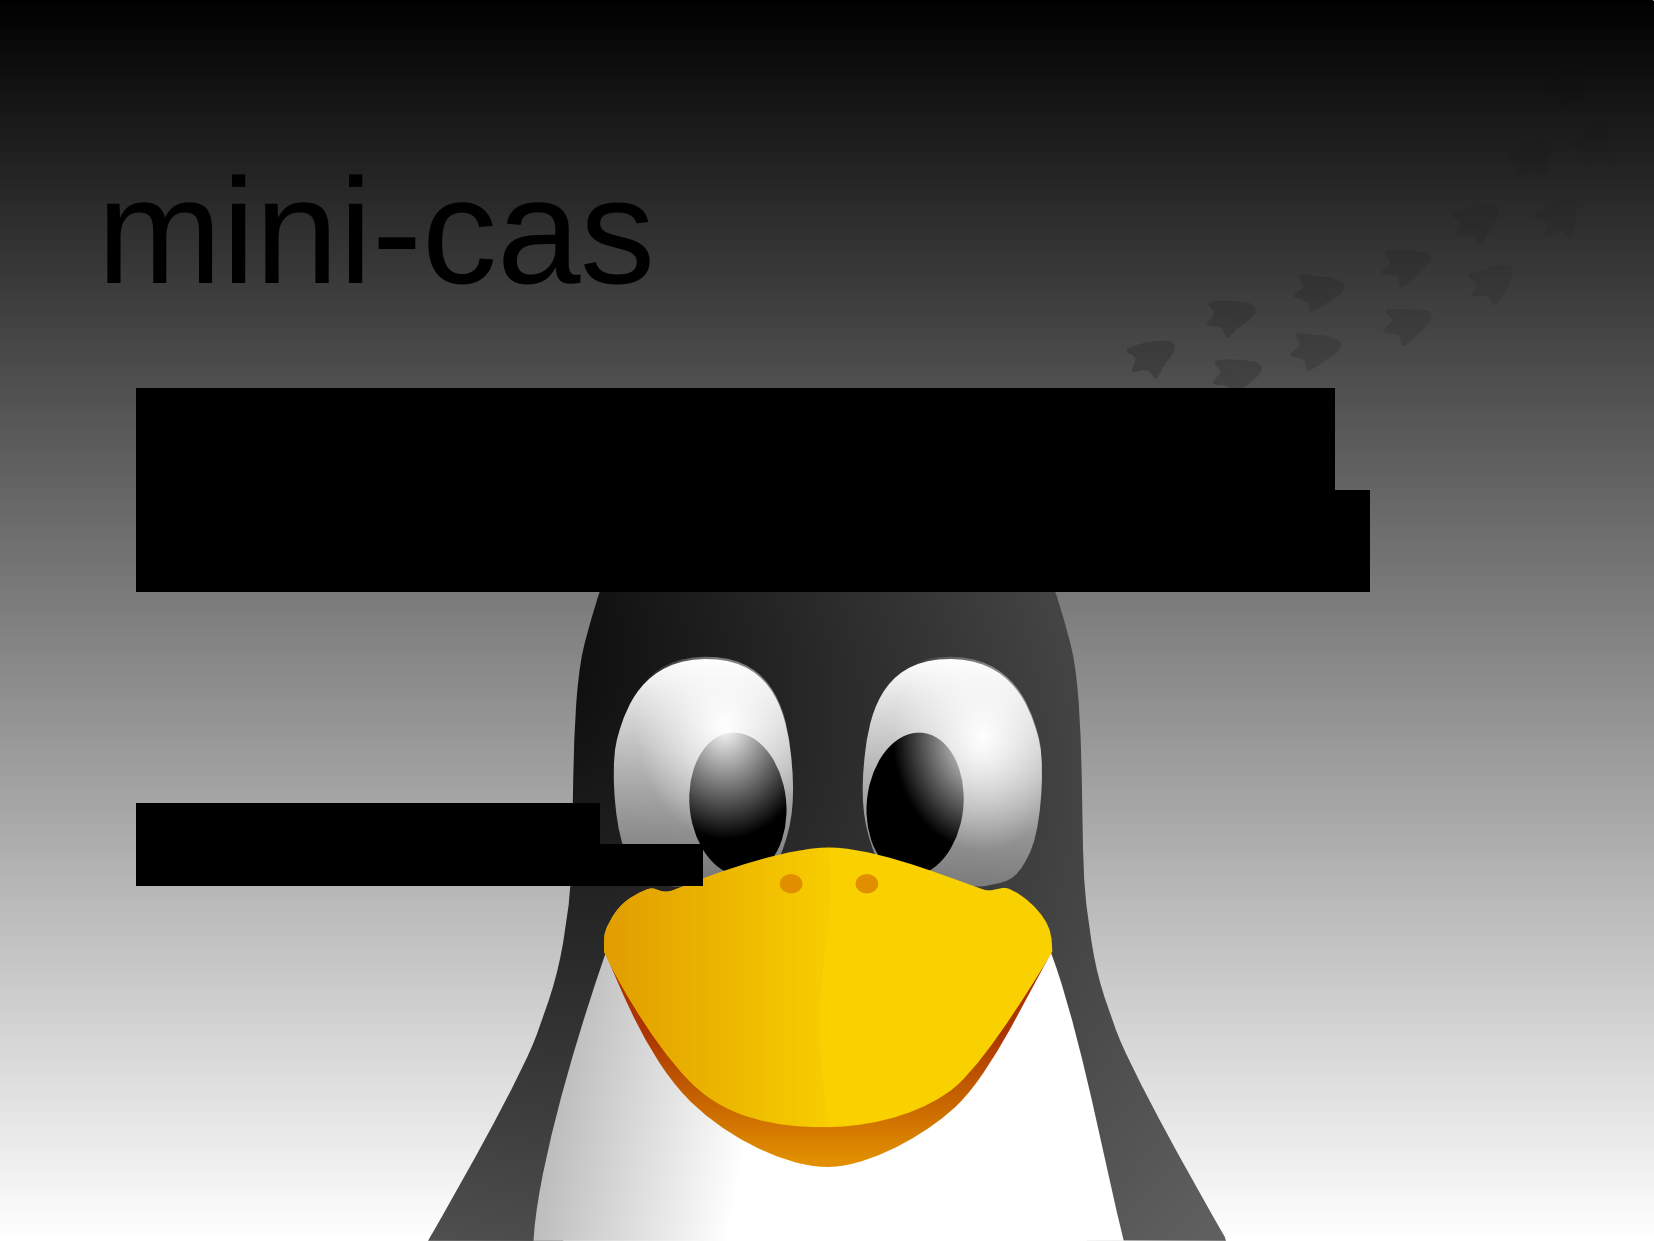

mini-cas
 (Mais) Uma biblioteca para
matemática simbólica em C++
Arthur Gonçalves do Carmo
Luiz Carlos de Abreu Albuquerque